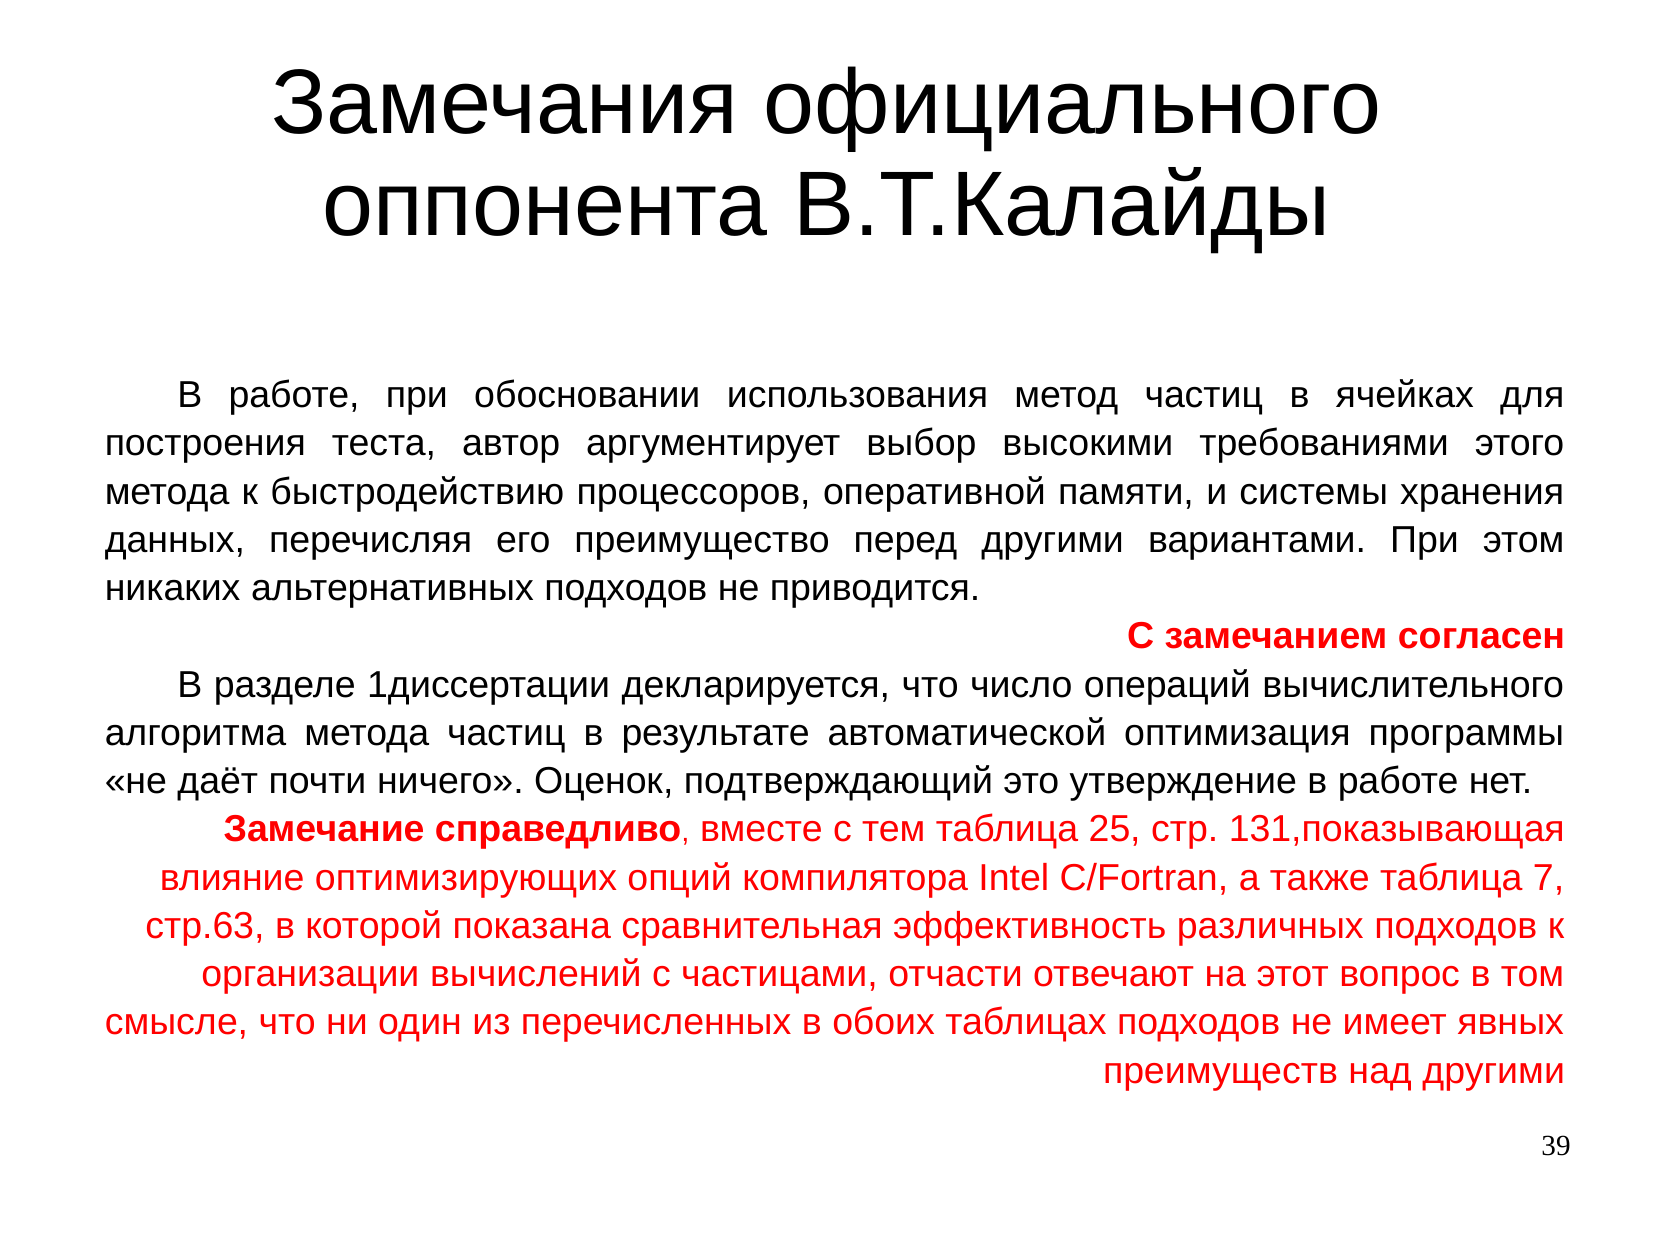

# Замечания официального оппонента В.Т.Калайды
В работе, при обосновании использования метод частиц в ячейках для построения теста, автор аргументирует выбор высокими требованиями этого метода к быстродействию процессоров, оперативной памяти, и системы хранения данных, перечисляя его преимущество перед другими вариантами. При этом никаких альтернативных подходов не приводится.
С замечанием согласен
В разделе 1диссертации декларируется, что число операций вычислительного алгоритма метода частиц в результате автоматической оптимизация программы «не даёт почти ничего». Оценок, подтверждающий это утверждение в работе нет.
Замечание справедливо, вместе с тем таблица 25, стр. 131,показывающая влияние оптимизирующих опций компилятора Intel C/Fortran, а также таблица 7, стр.63, в которой показана сравнительная эффективность различных подходов к организации вычислений с частицами, отчасти отвечают на этот вопрос в том смысле, что ни один из перечисленных в обоих таблицах подходов не имеет явных преимуществ над другими
39